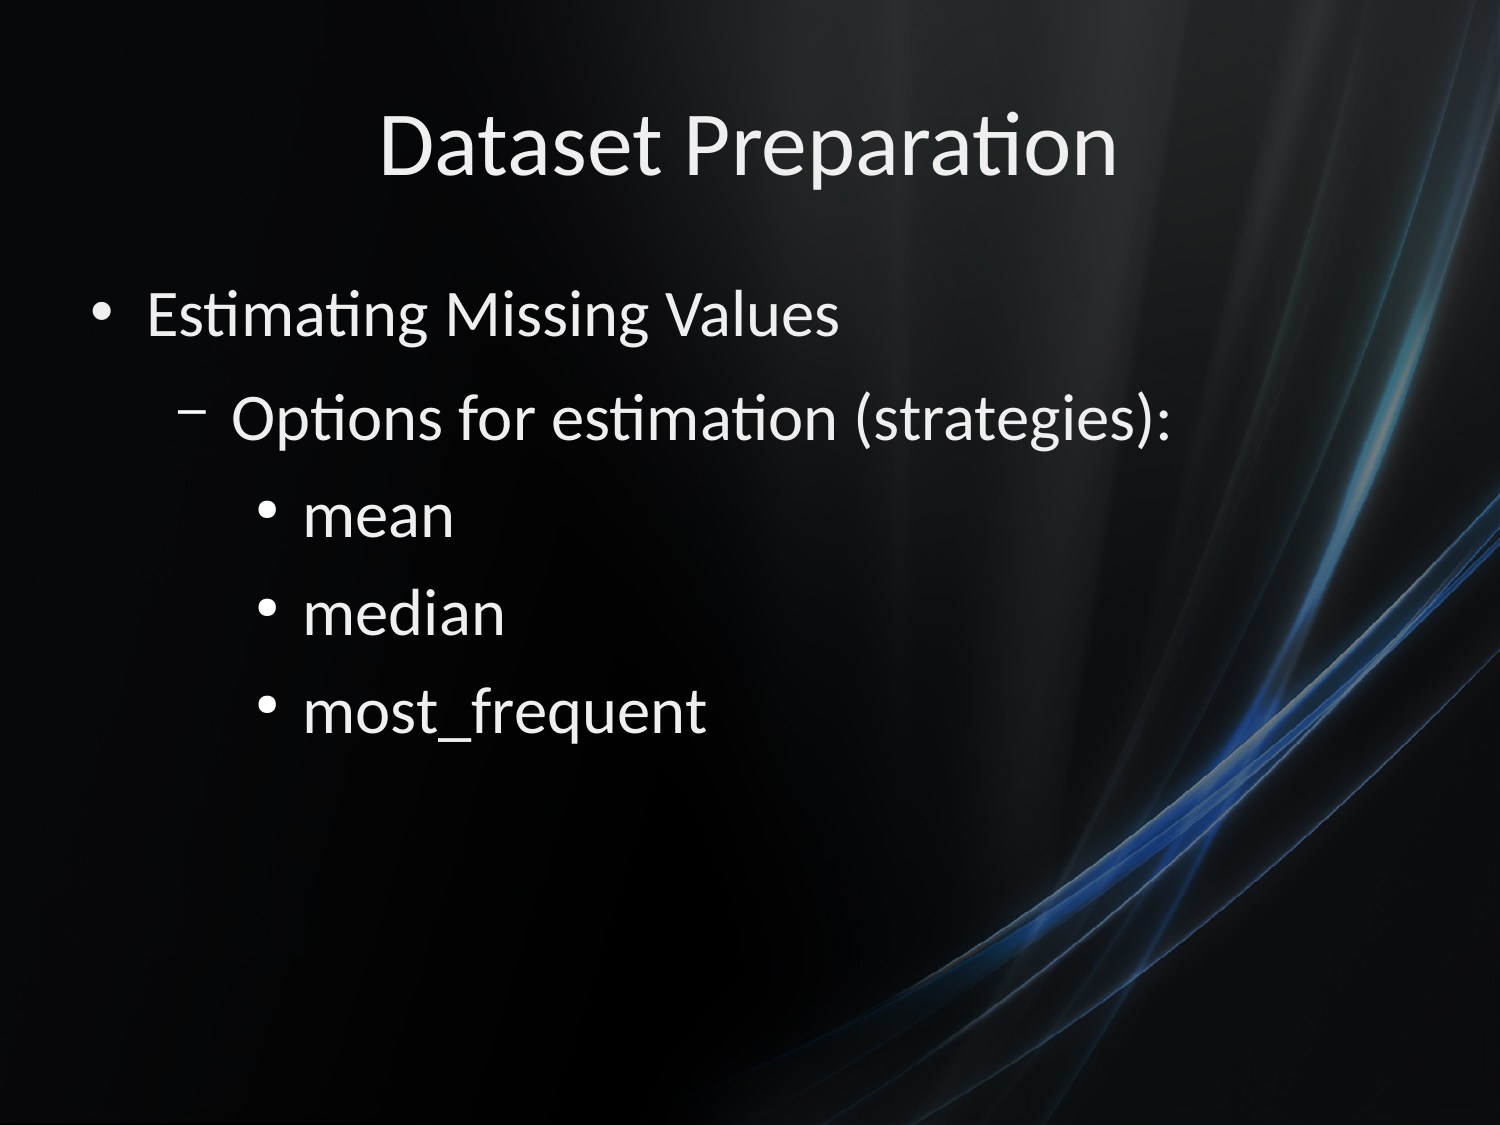

# Dataset Preparation
Estimating Missing Values
Options for estimation (strategies):
mean
median
most_frequent